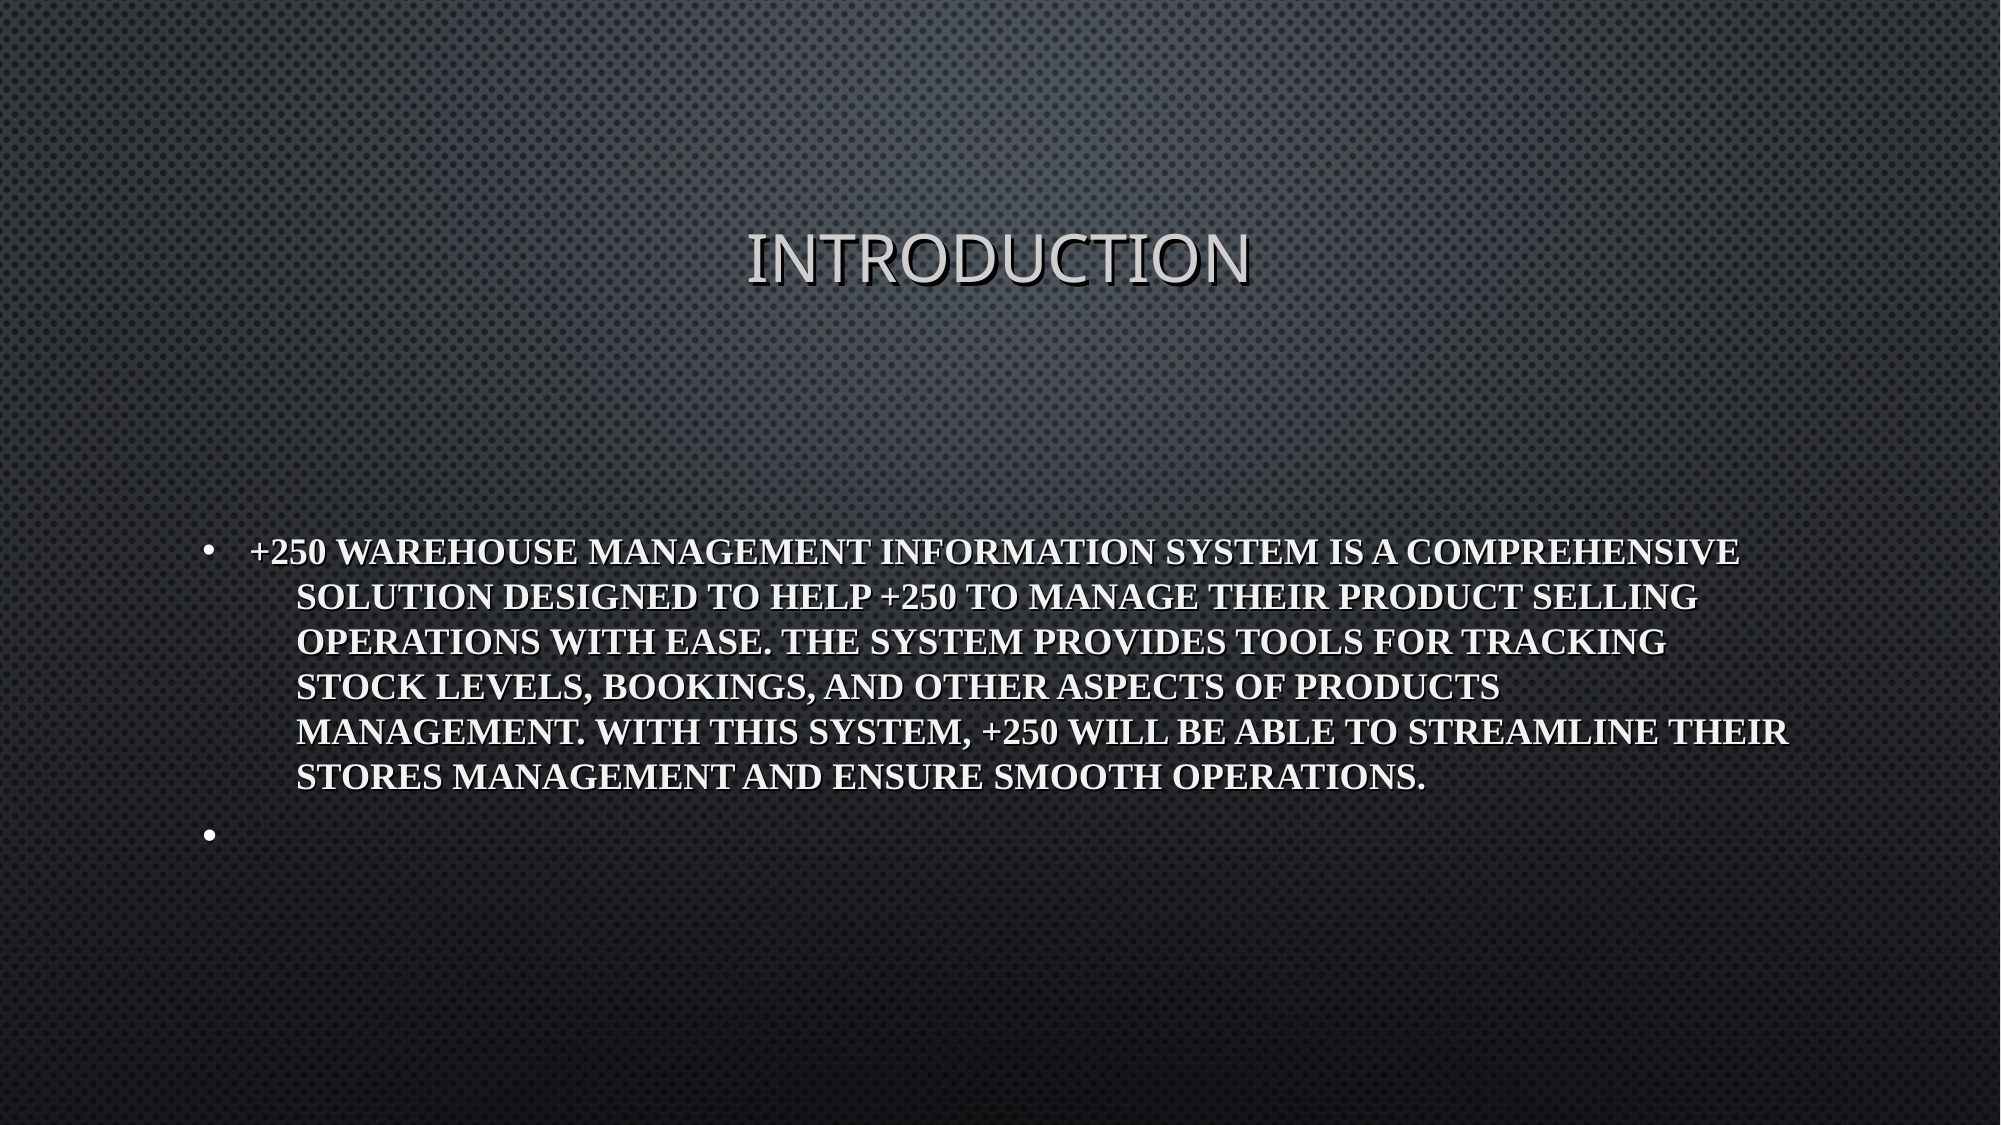

# Introduction
+250 warehouse Management Information System is a comprehensive solution designed to help +250 to manage their product selling operations with ease. The system provides tools for tracking stock levels, bookings, and other aspects of products management. With this system, +250 will be able to streamline their stores management and ensure smooth operations.